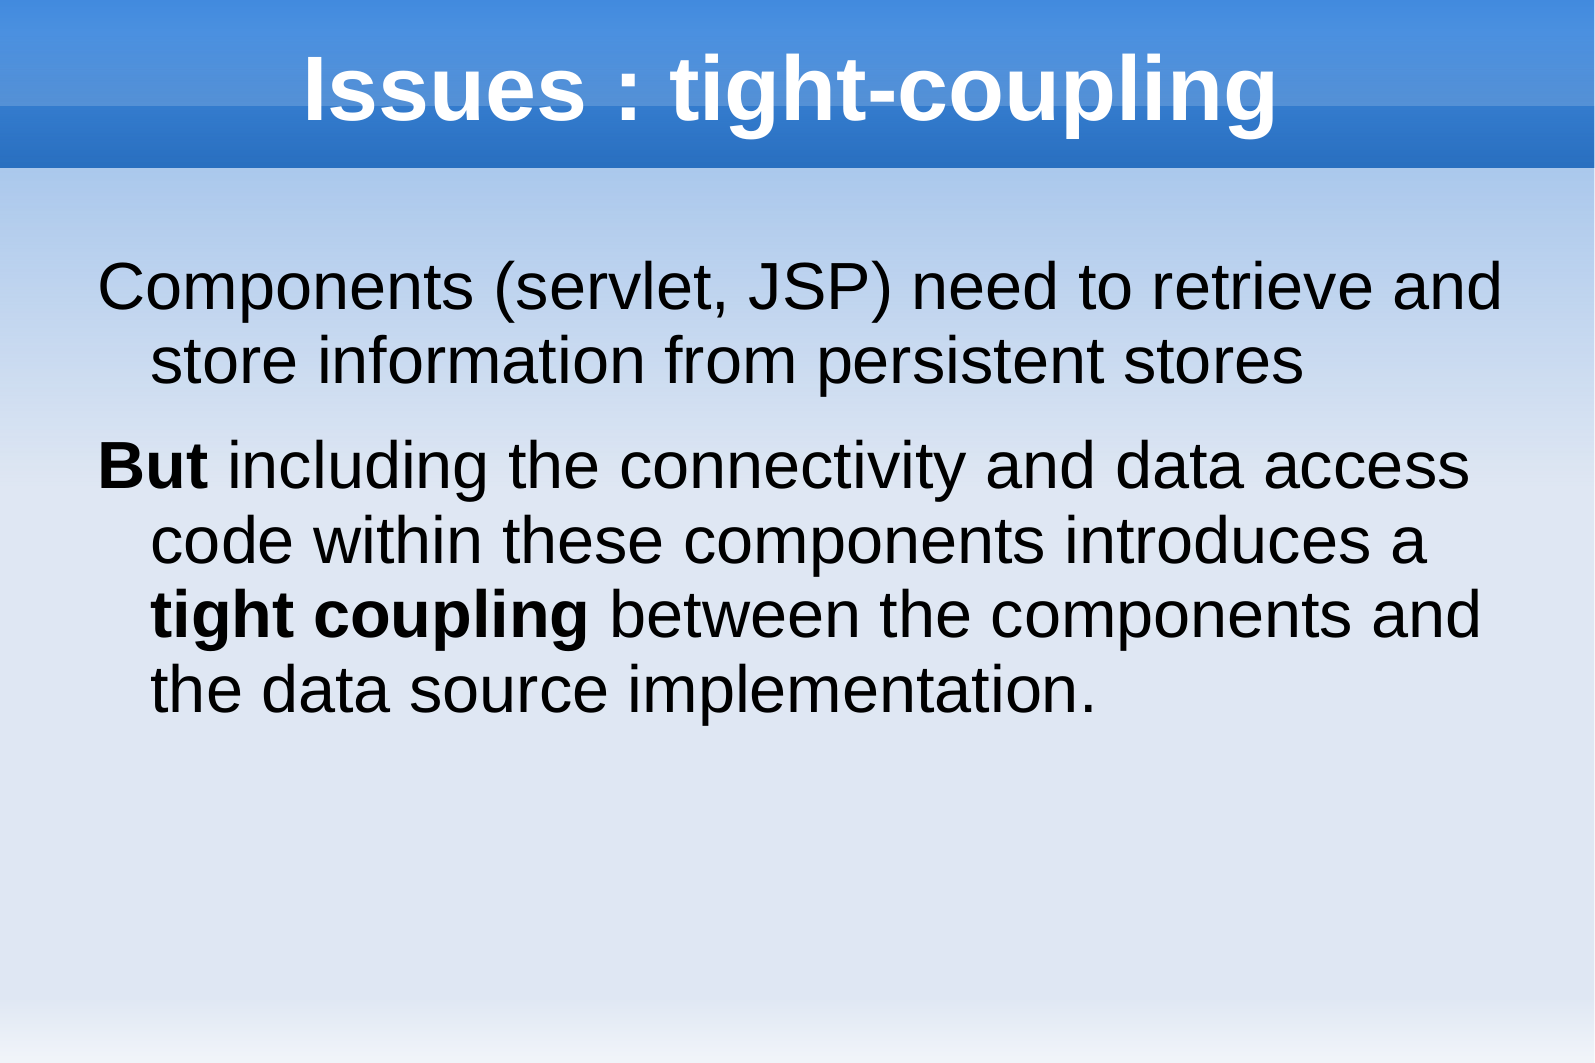

# Issues : tight-coupling
Components (servlet, JSP) need to retrieve and store information from persistent stores
But including the connectivity and data access code within these components introduces a tight coupling between the components and the data source implementation.